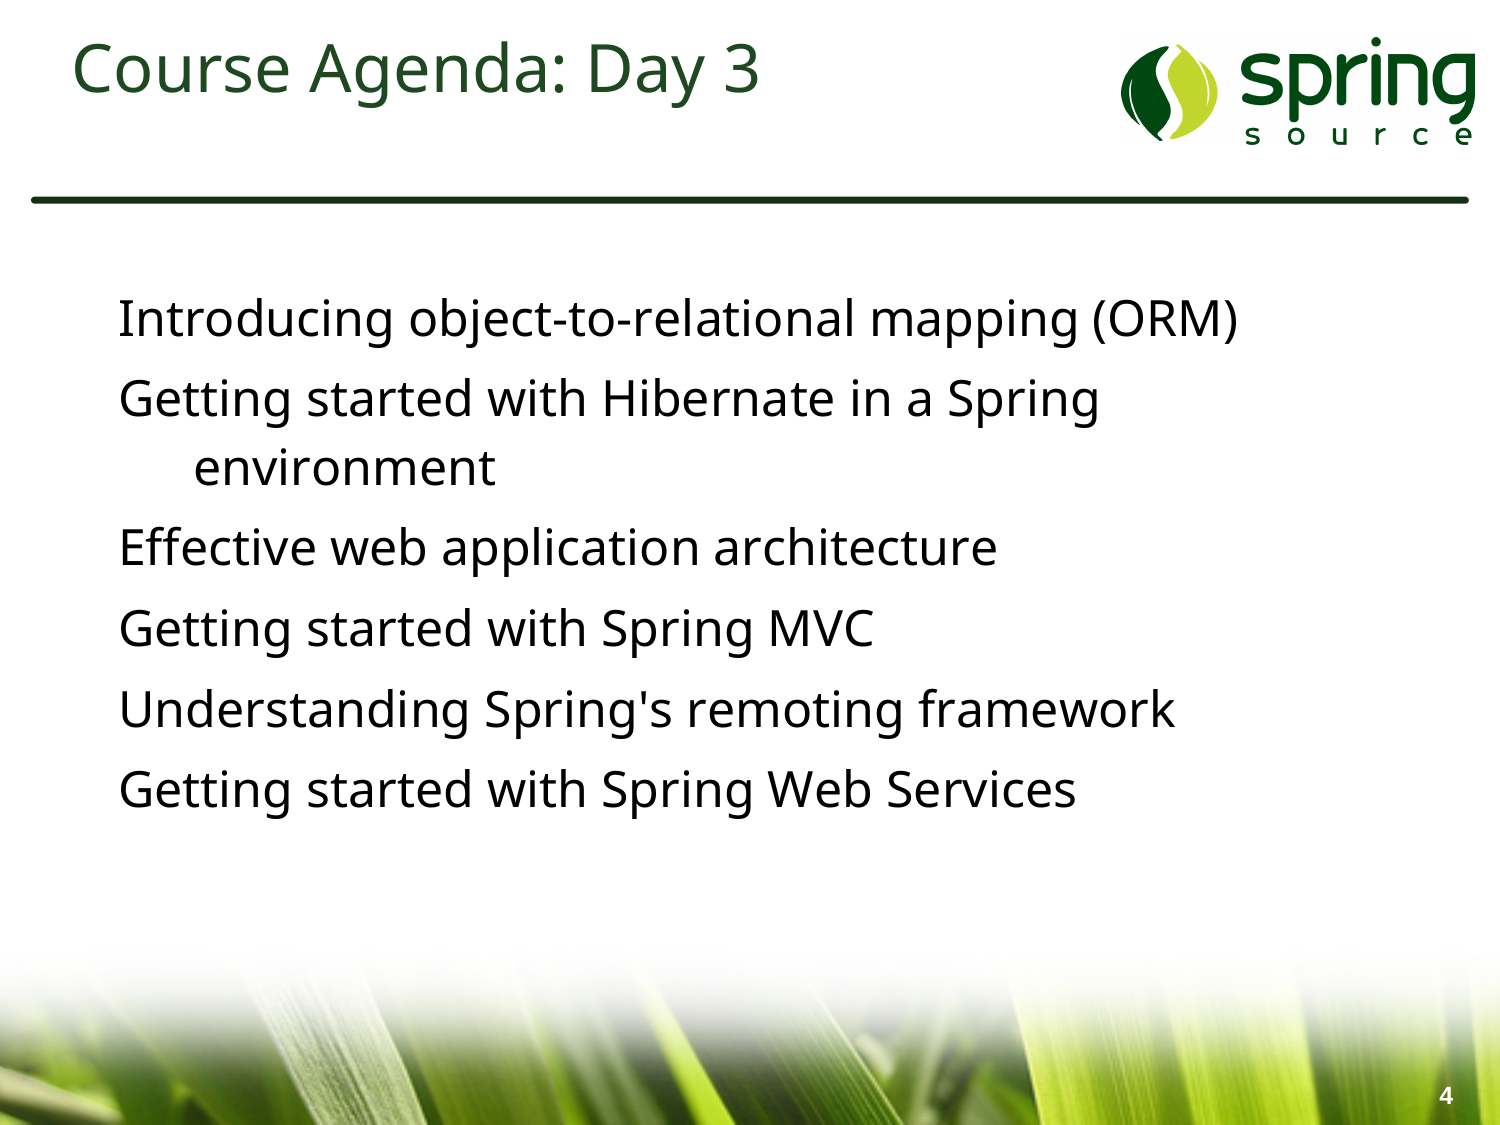

# Course Agenda: Day 3
Introducing object-to-relational mapping (ORM)
Getting started with Hibernate in a Spring environment
Effective web application architecture
Getting started with Spring MVC
Understanding Spring's remoting framework
Getting started with Spring Web Services